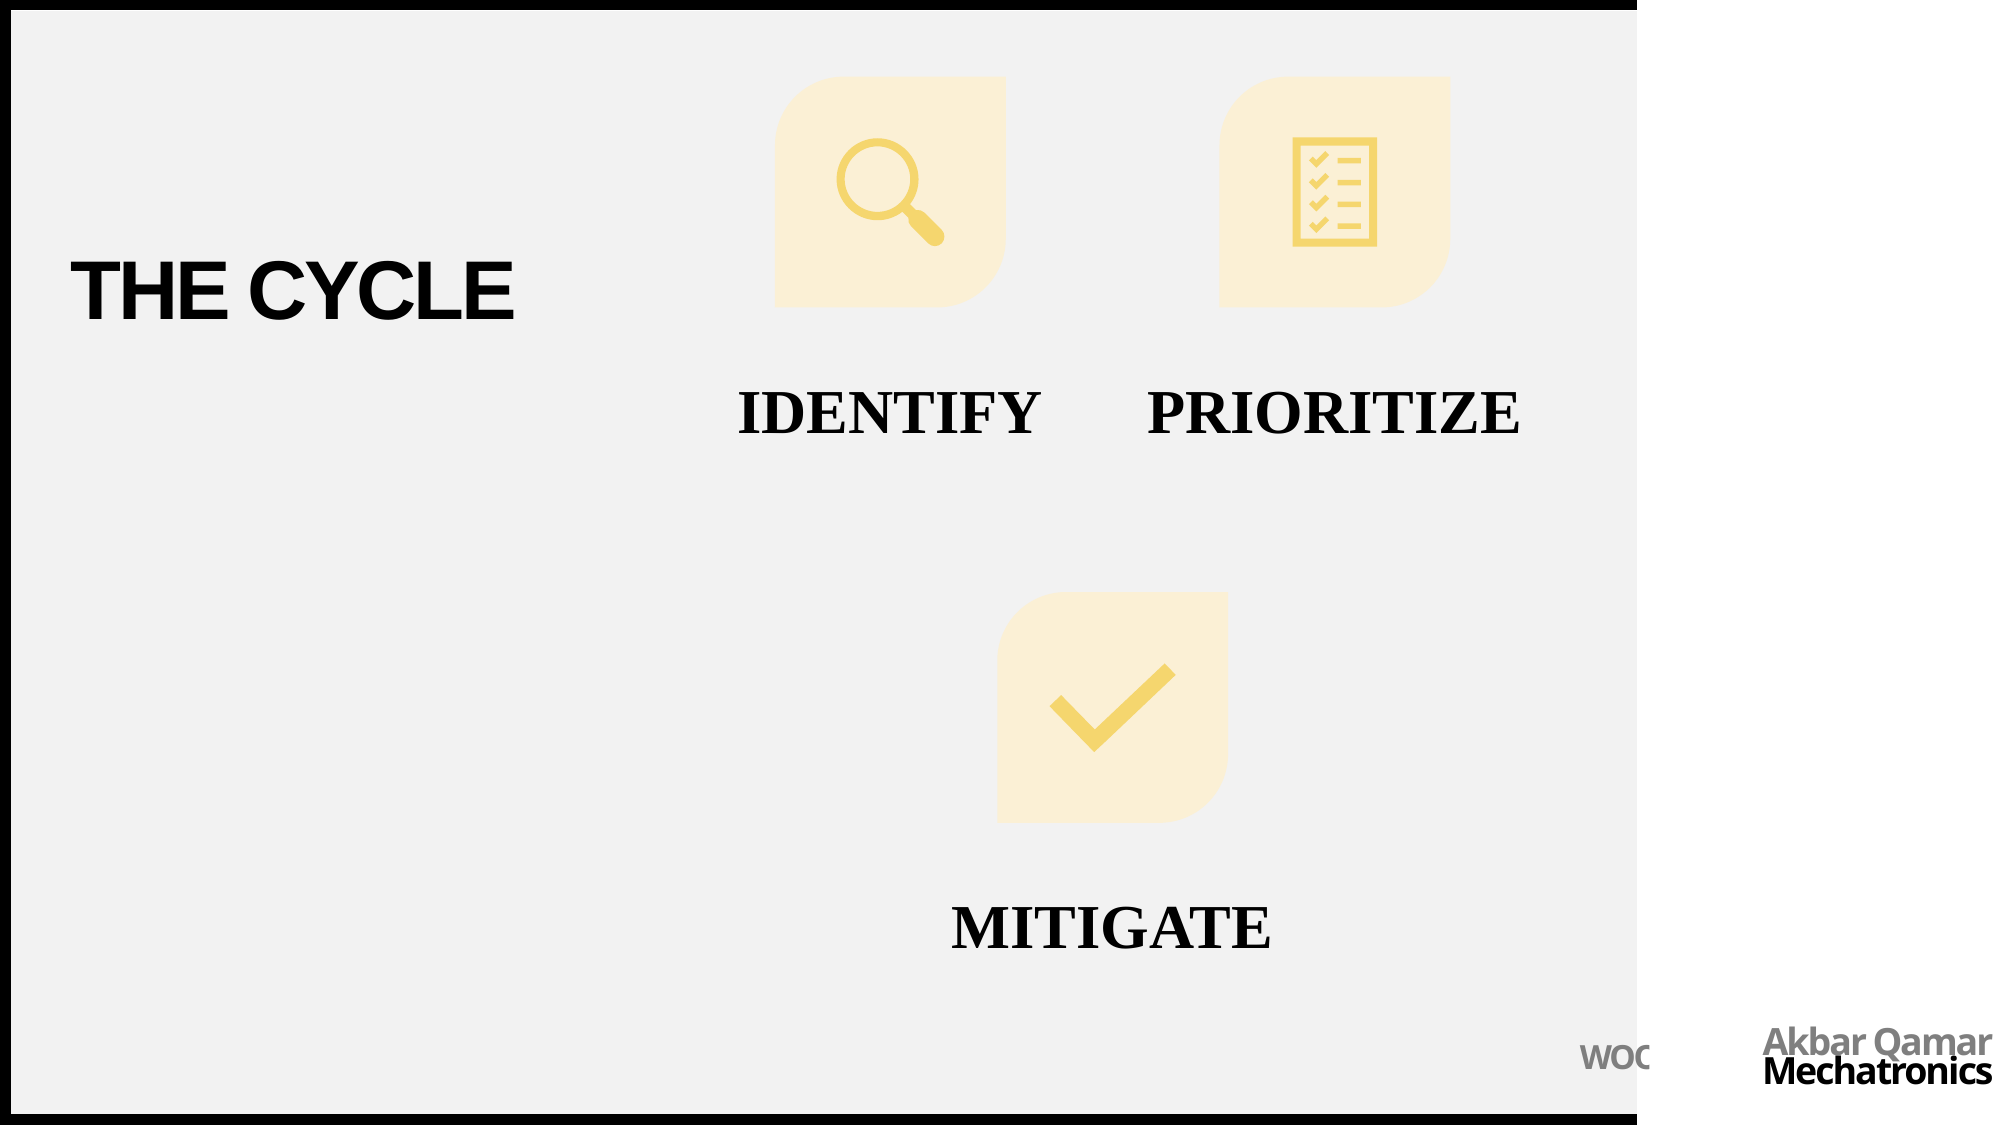

# The Cycle
Identify
Prioritize
Mitigate
Akbar Qamar
Mechatronics